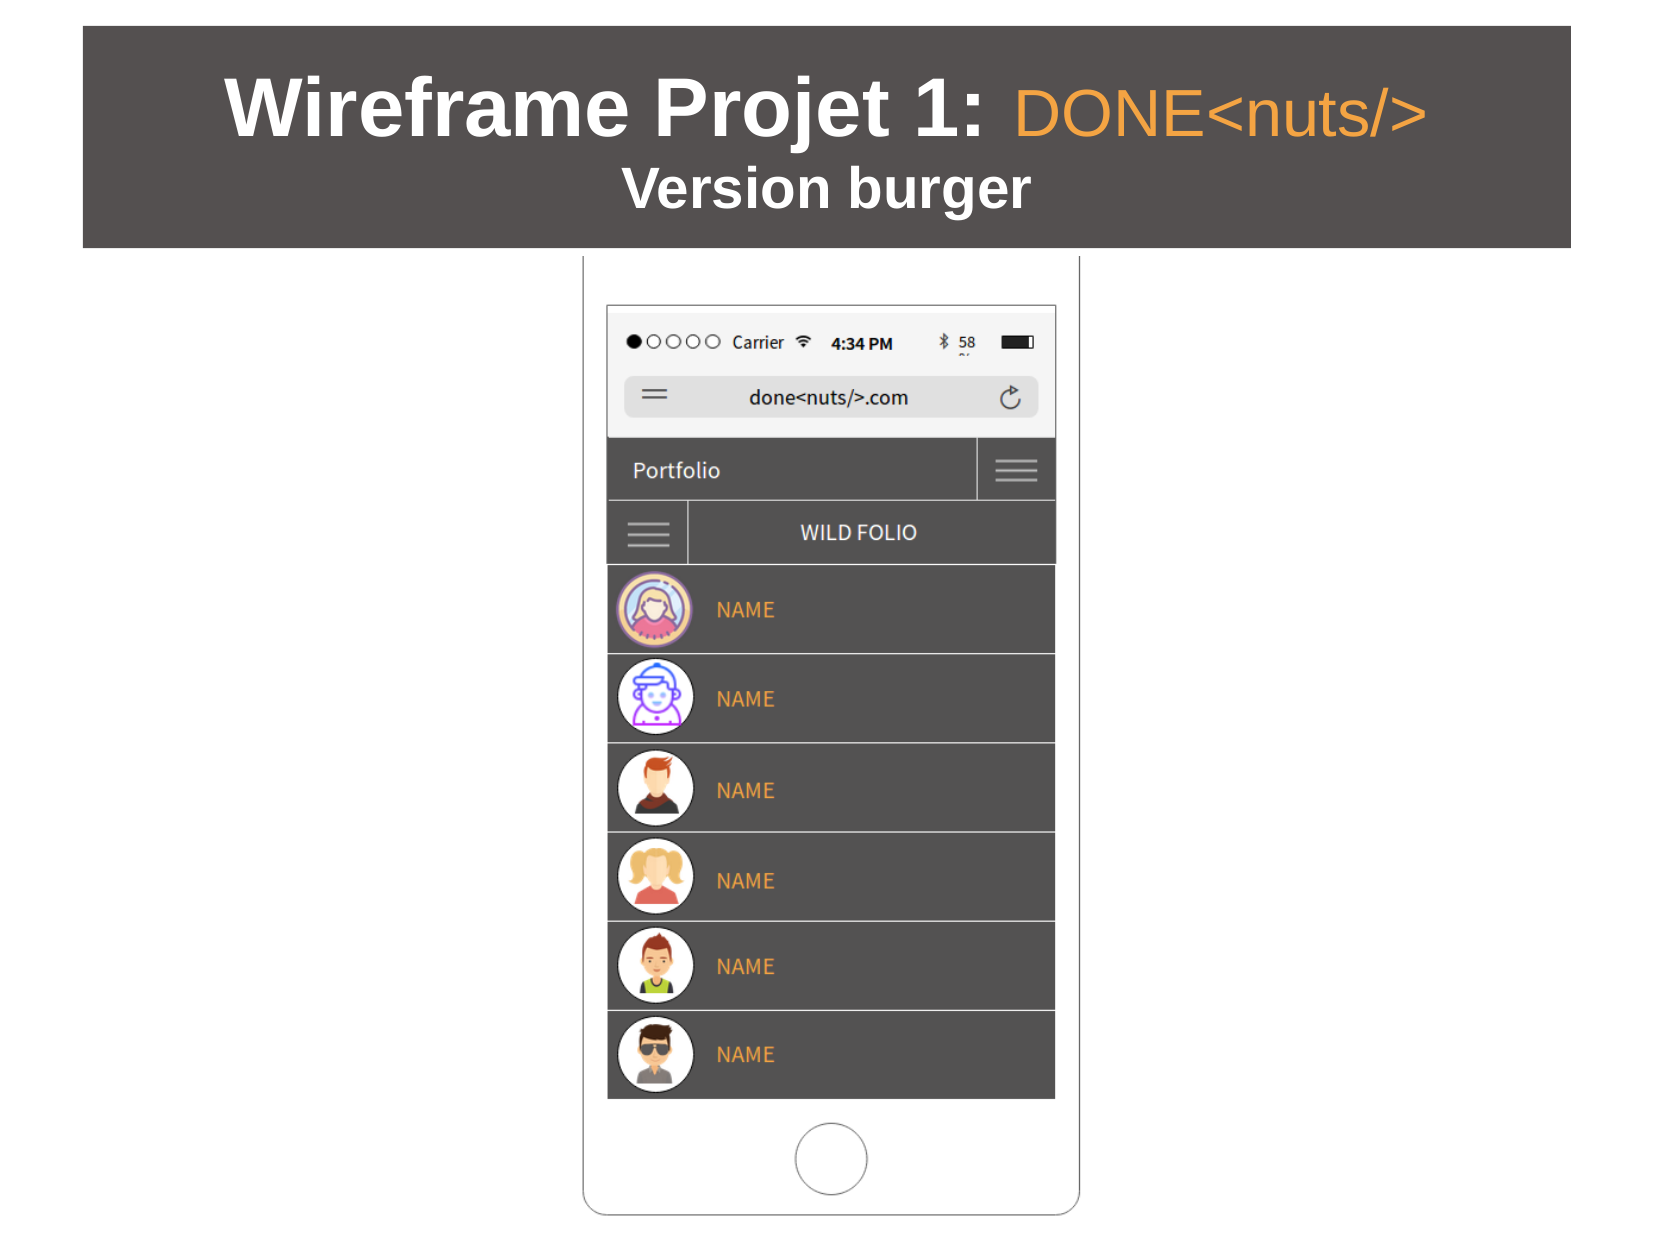

Wireframe Projet 1: DONE<nuts/>
Version burger
#